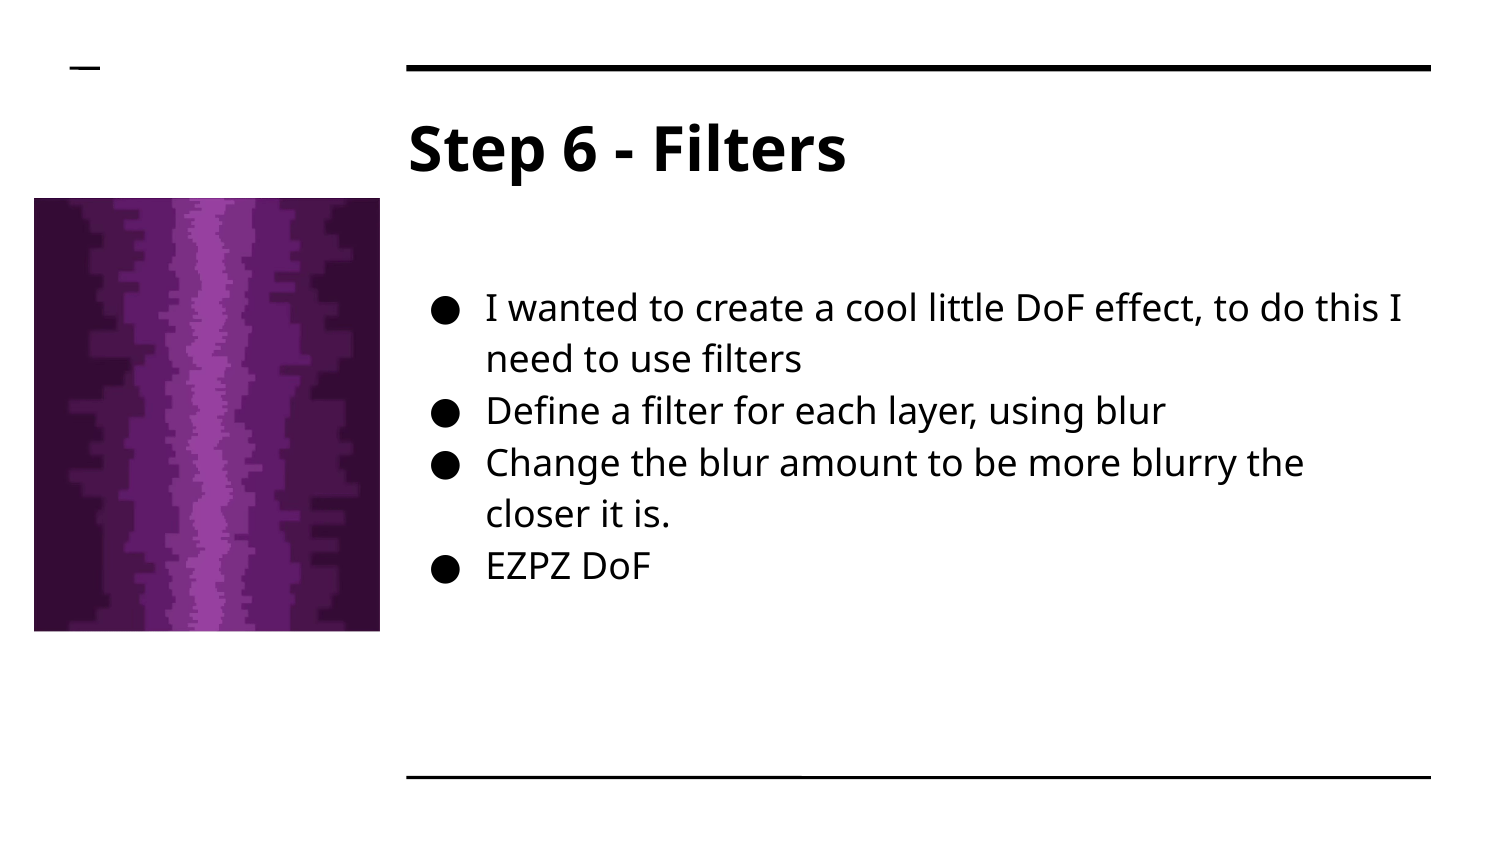

# Step 6 - Filters
I wanted to create a cool little DoF effect, to do this I need to use filters
Define a filter for each layer, using blur
Change the blur amount to be more blurry the closer it is.
EZPZ DoF